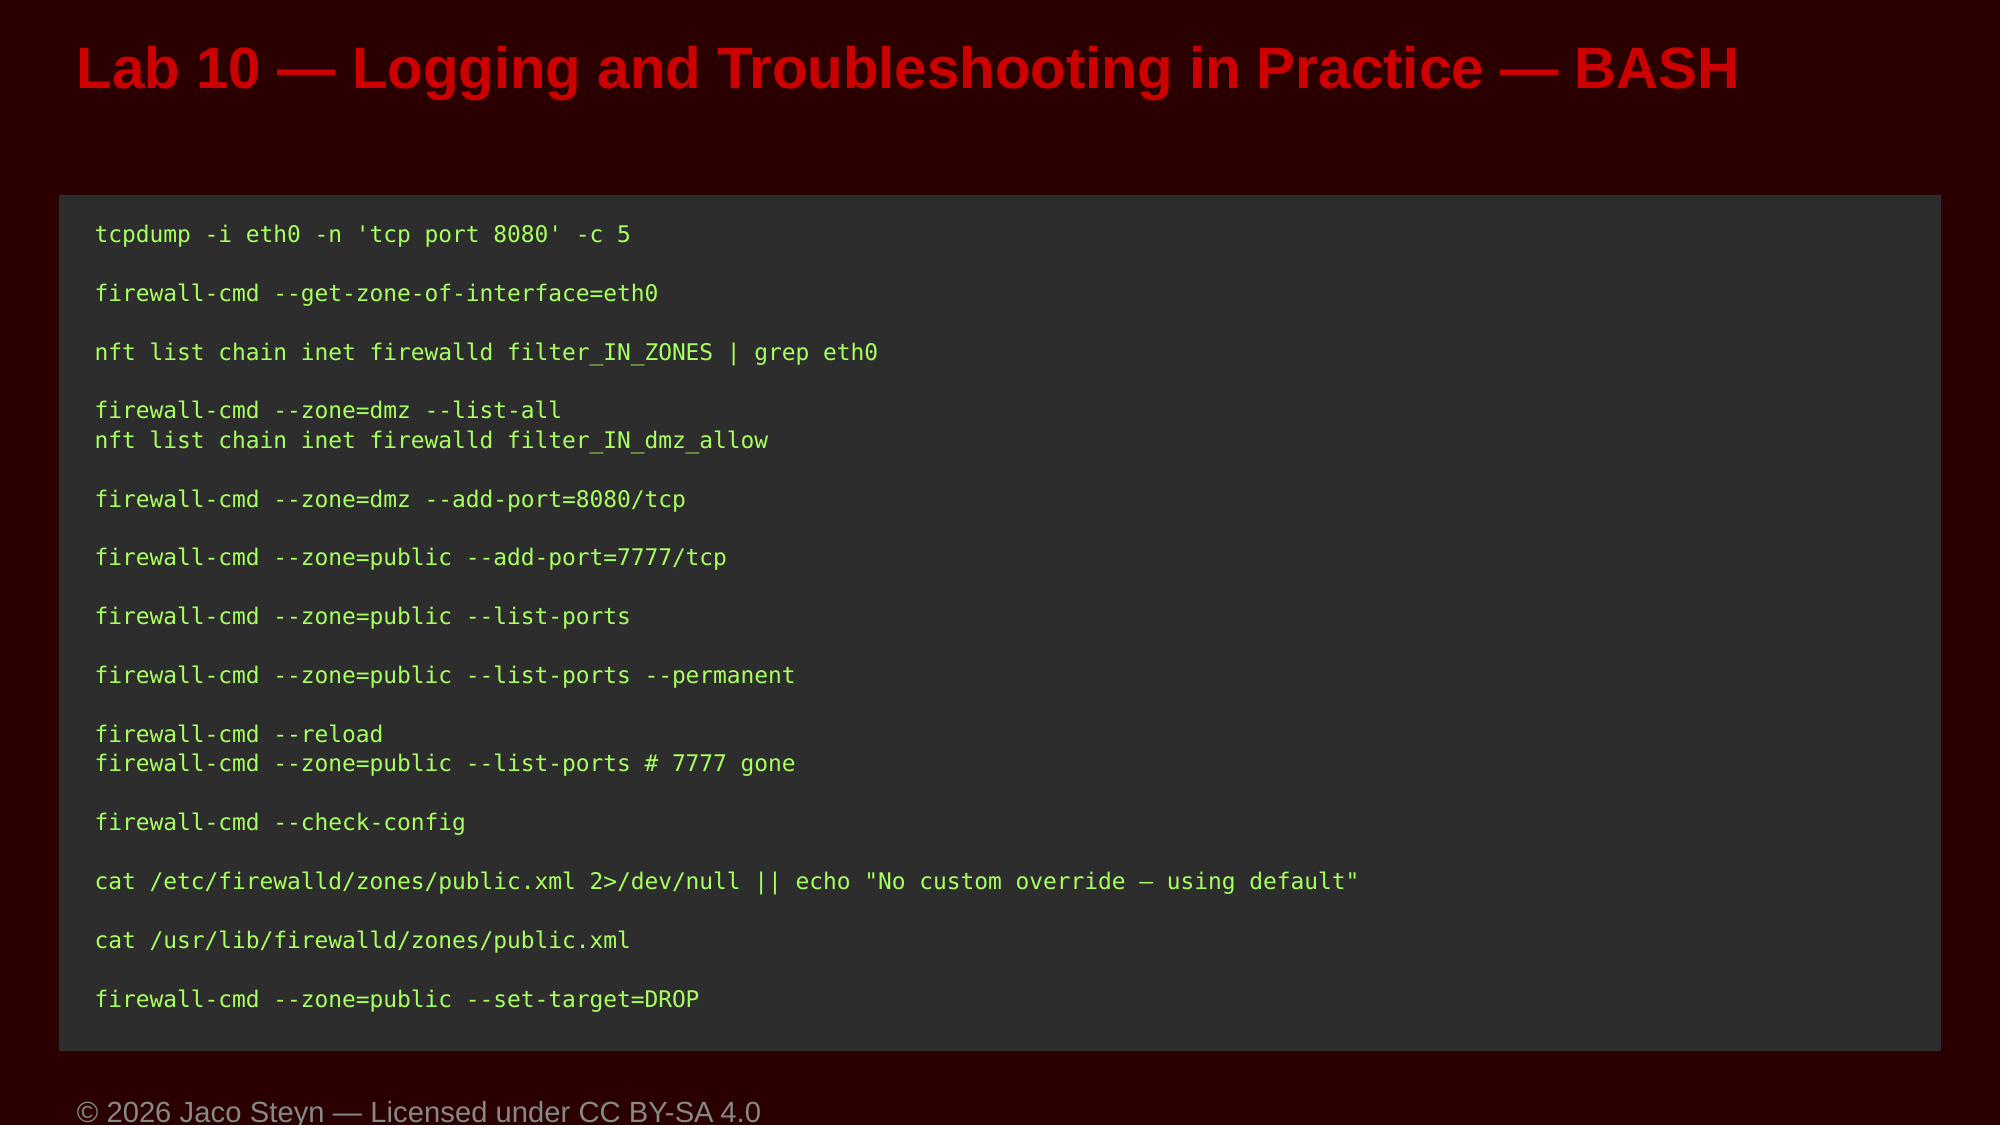

Lab 10 — Logging and Troubleshooting in Practice — BASH
tcpdump -i eth0 -n 'tcp port 8080' -c 5
firewall-cmd --get-zone-of-interface=eth0
nft list chain inet firewalld filter_IN_ZONES | grep eth0
firewall-cmd --zone=dmz --list-all
nft list chain inet firewalld filter_IN_dmz_allow
firewall-cmd --zone=dmz --add-port=8080/tcp
firewall-cmd --zone=public --add-port=7777/tcp
firewall-cmd --zone=public --list-ports
firewall-cmd --zone=public --list-ports --permanent
firewall-cmd --reload
firewall-cmd --zone=public --list-ports # 7777 gone
firewall-cmd --check-config
cat /etc/firewalld/zones/public.xml 2>/dev/null || echo "No custom override — using default"
cat /usr/lib/firewalld/zones/public.xml
firewall-cmd --zone=public --set-target=DROP
© 2026 Jaco Steyn — Licensed under CC BY-SA 4.0